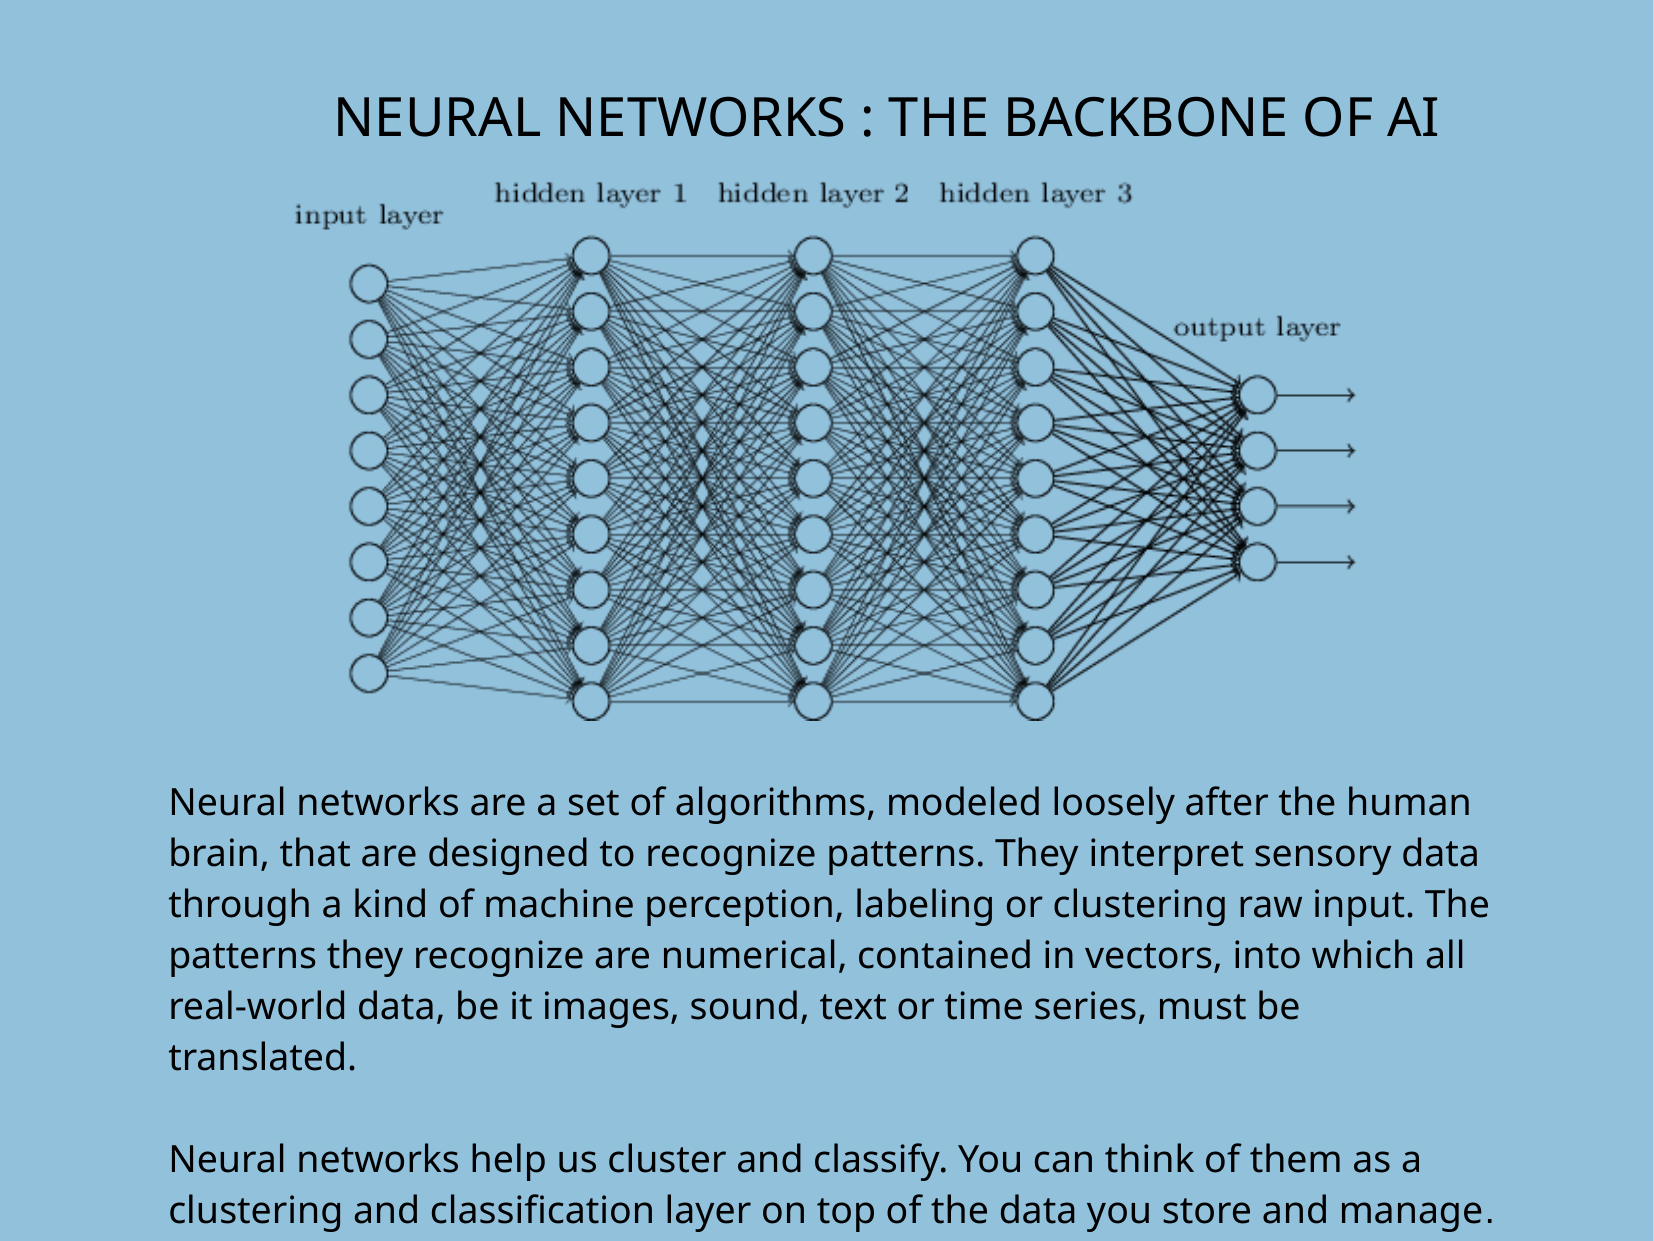

NEURAL NETWORKS : THE BACKBONE OF AI
Neural networks are a set of algorithms, modeled loosely after the human brain, that are designed to recognize patterns. They interpret sensory data through a kind of machine perception, labeling or clustering raw input. The patterns they recognize are numerical, contained in vectors, into which all real-world data, be it images, sound, text or time series, must be translated.
Neural networks help us cluster and classify. You can think of them as a clustering and classification layer on top of the data you store and manage.